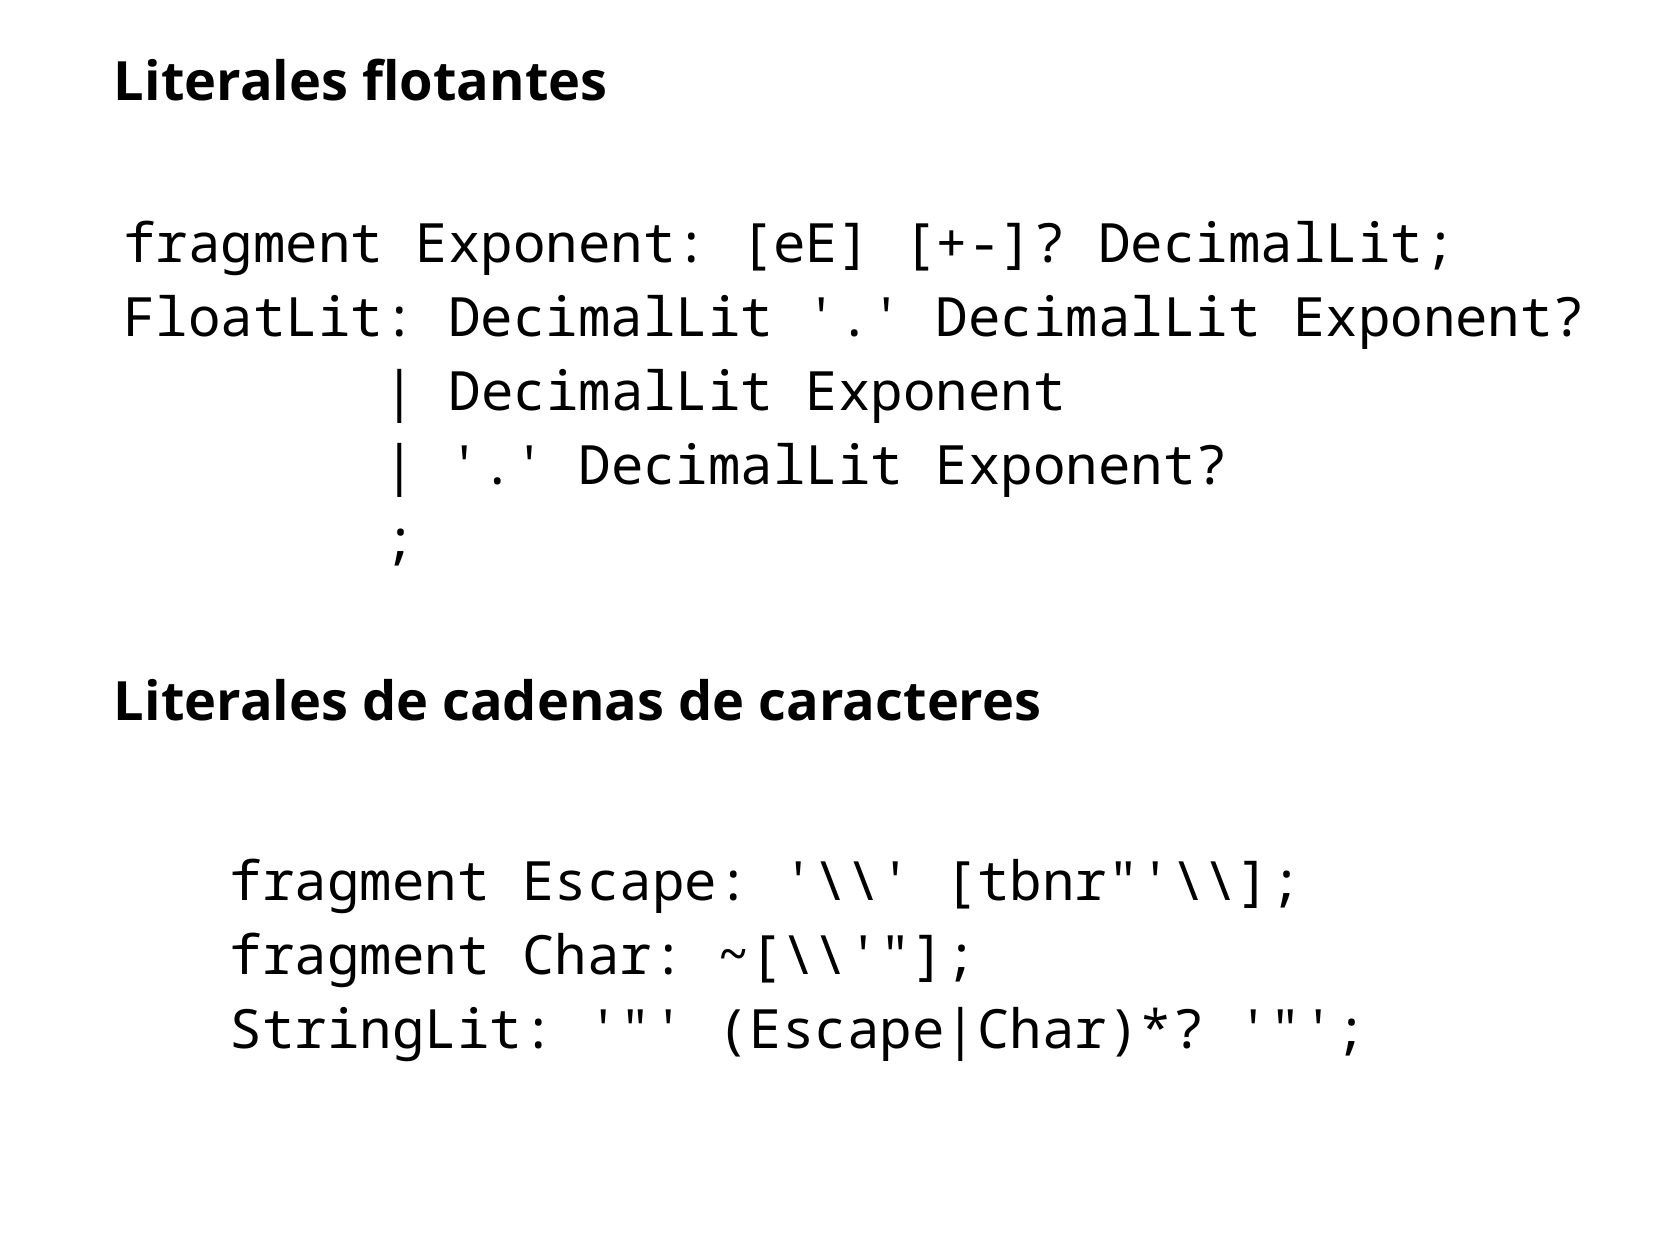

Literales flotantes
fragment Exponent: [eE] [+-]? DecimalLit;
FloatLit: DecimalLit '.' DecimalLit Exponent?
 | DecimalLit Exponent
 | '.' DecimalLit Exponent?
 ;
Literales de cadenas de caracteres
fragment Escape: '\\' [tbnr"'\\];
fragment Char: ~[\\'"];
StringLit: '"' (Escape|Char)*? '"';